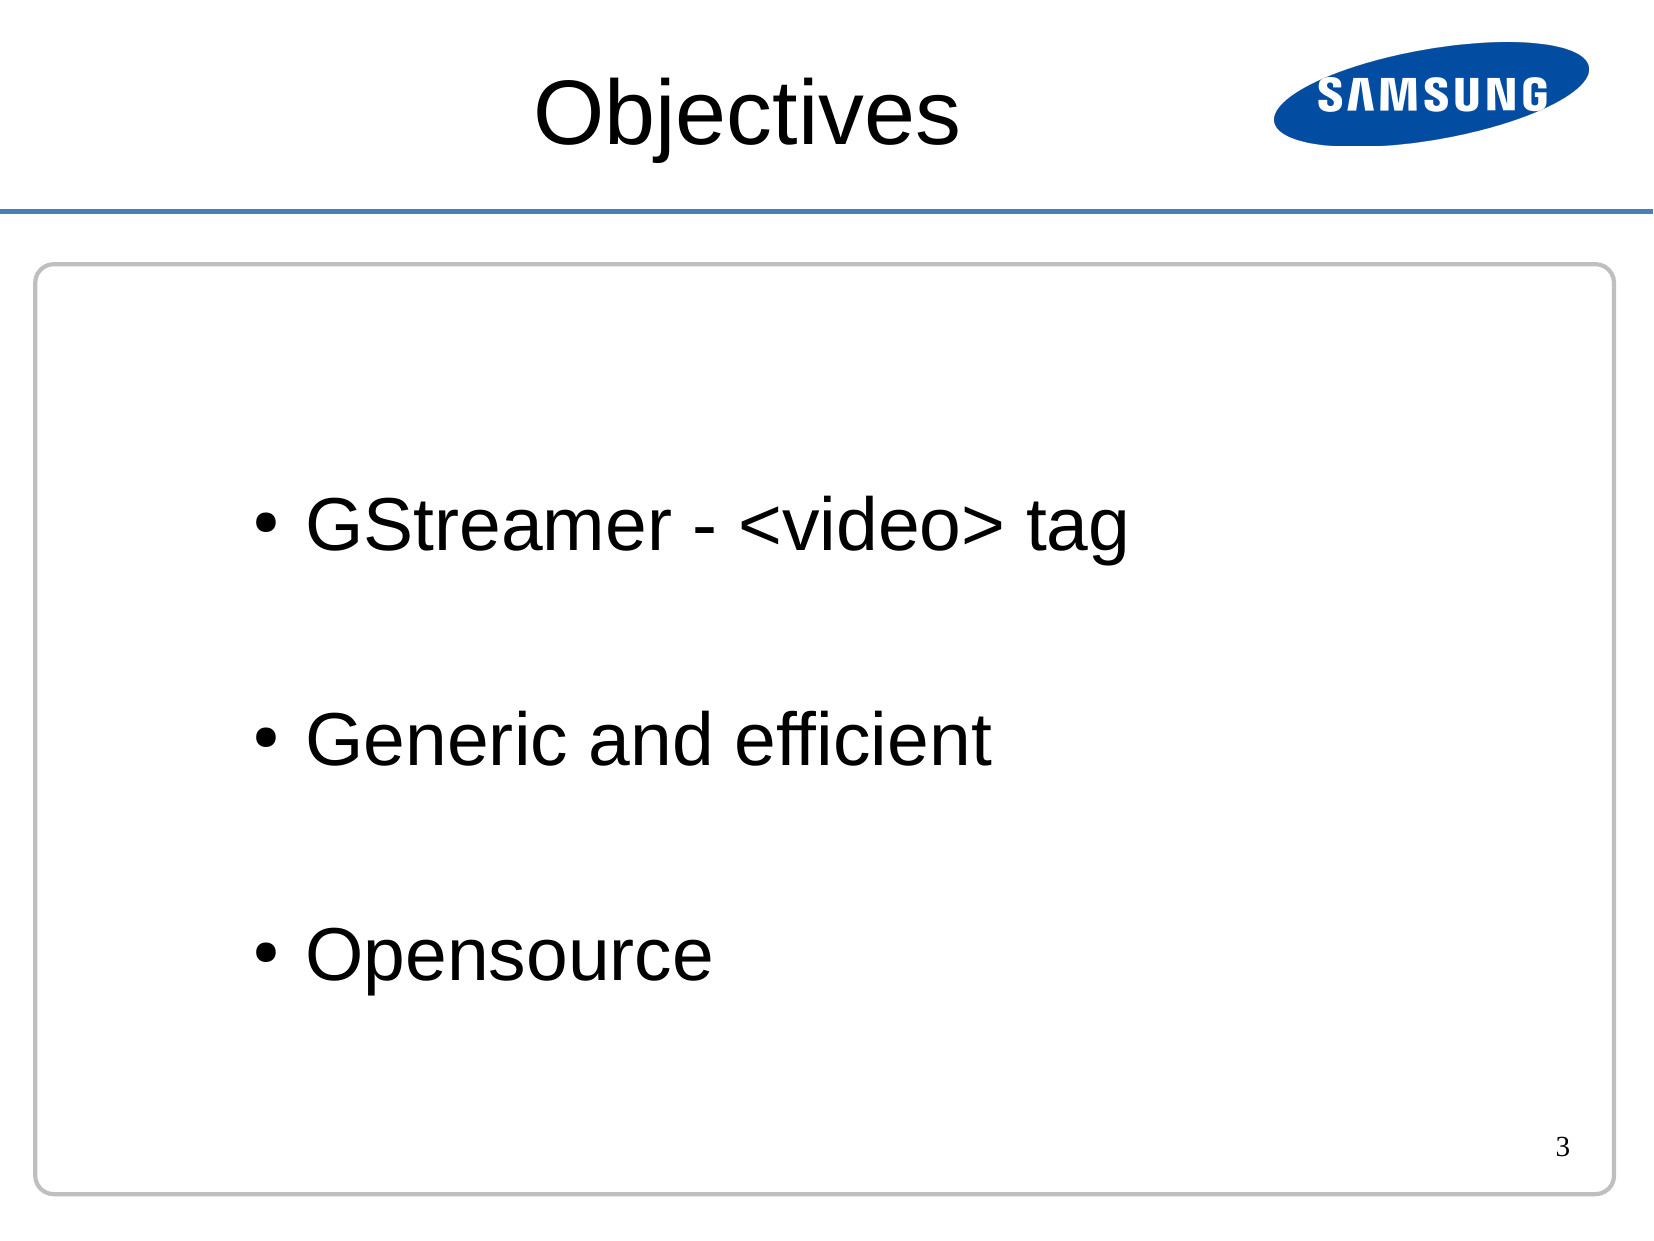

Objectives
#
GStreamer - <video> tag
Generic and efficient
Opensource
3